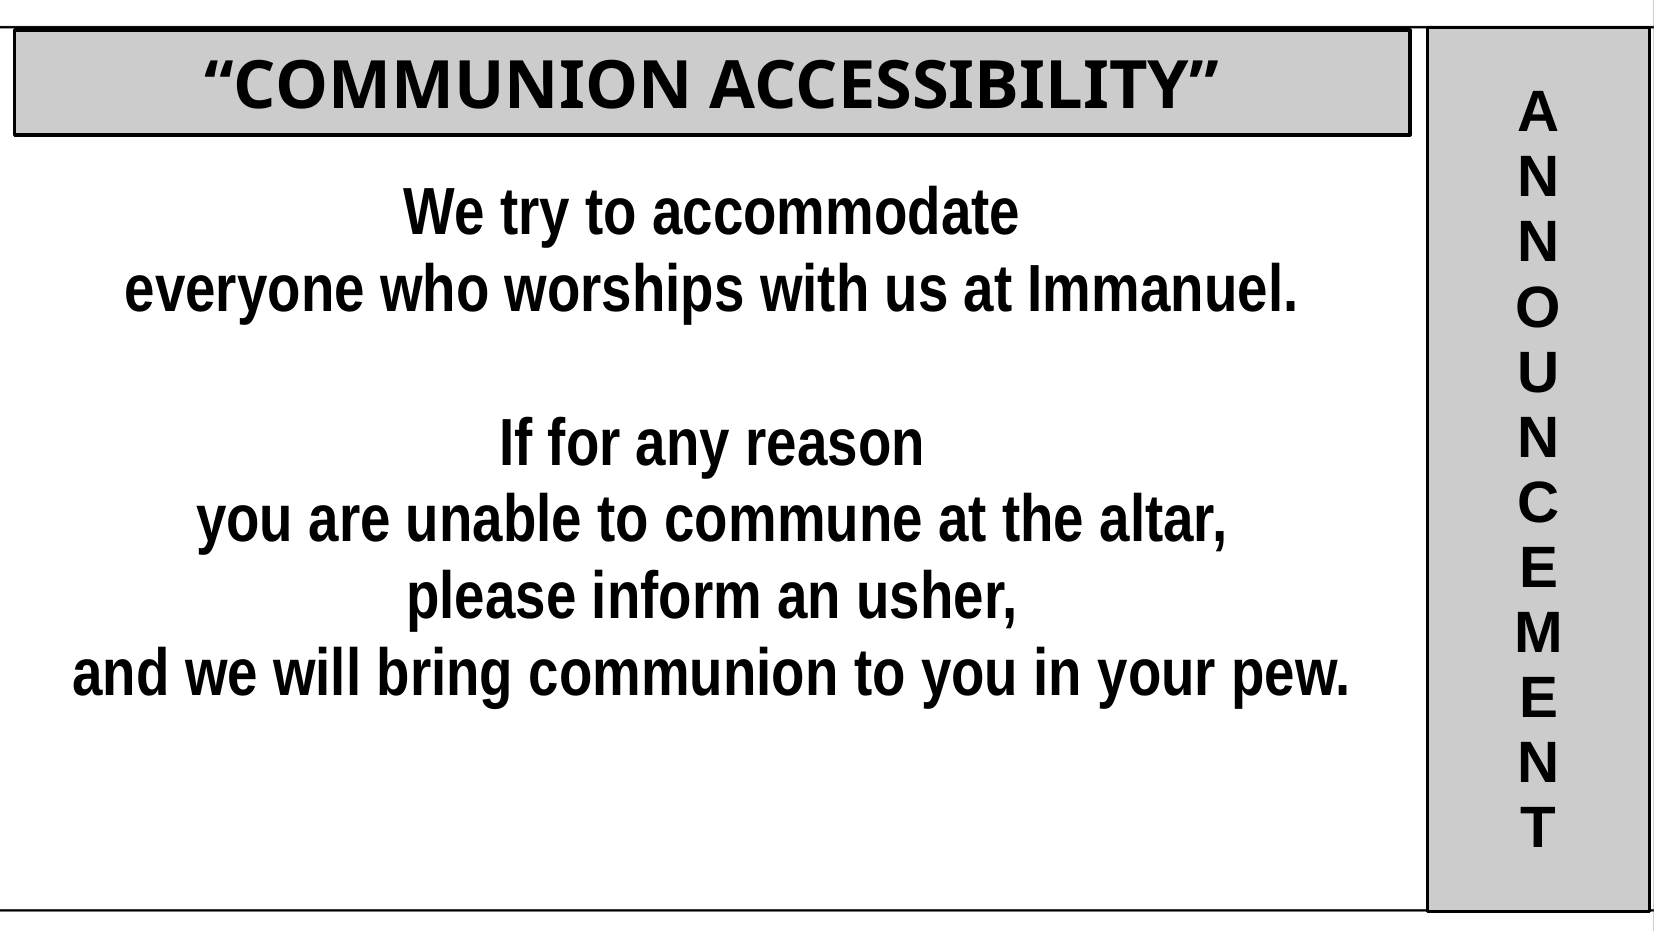

A
N
N
O
U
N
C
E
M
E
N
T
“COMMUNION ACCESSIBILITY”
We try to accommodate
everyone who worships with us at Immanuel.
If for any reason
you are unable to commune at the altar,
please inform an usher,
and we will bring communion to you in your pew.